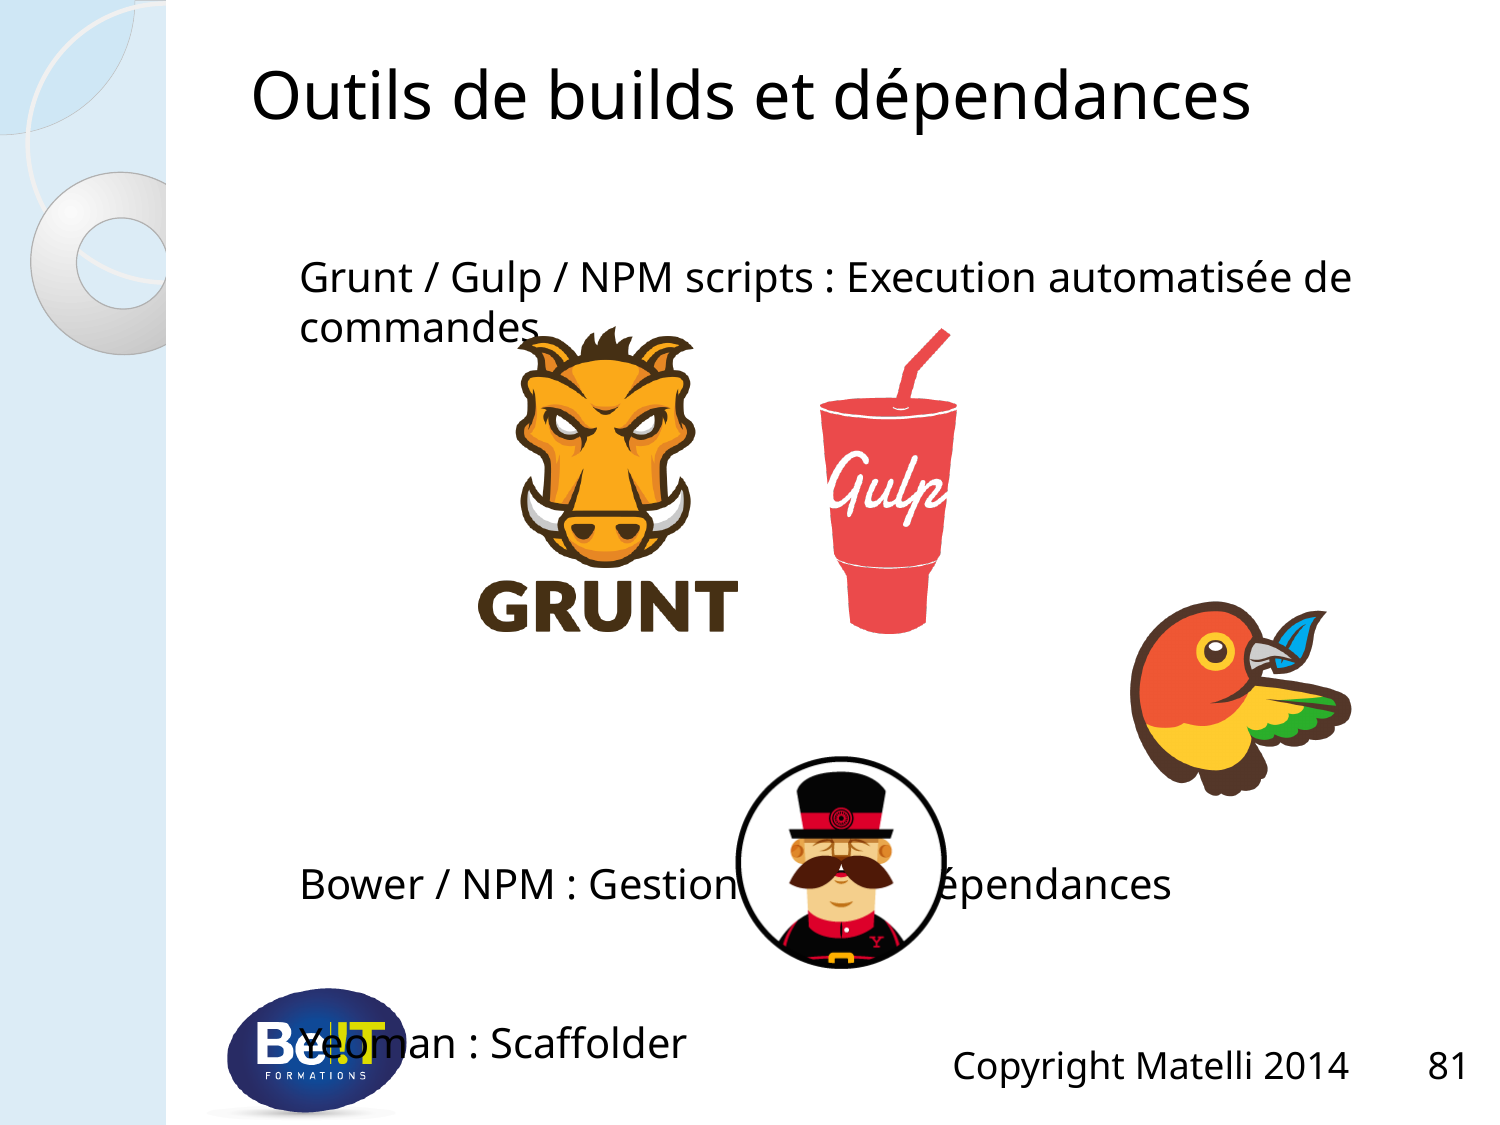

# Outils de builds et dépendances
Grunt / Gulp / NPM scripts : Execution automatisée de commandes
Bower / NPM : Gestionnaire de dépendances
Yeoman : Scaffolder
Copyright Matelli 2014